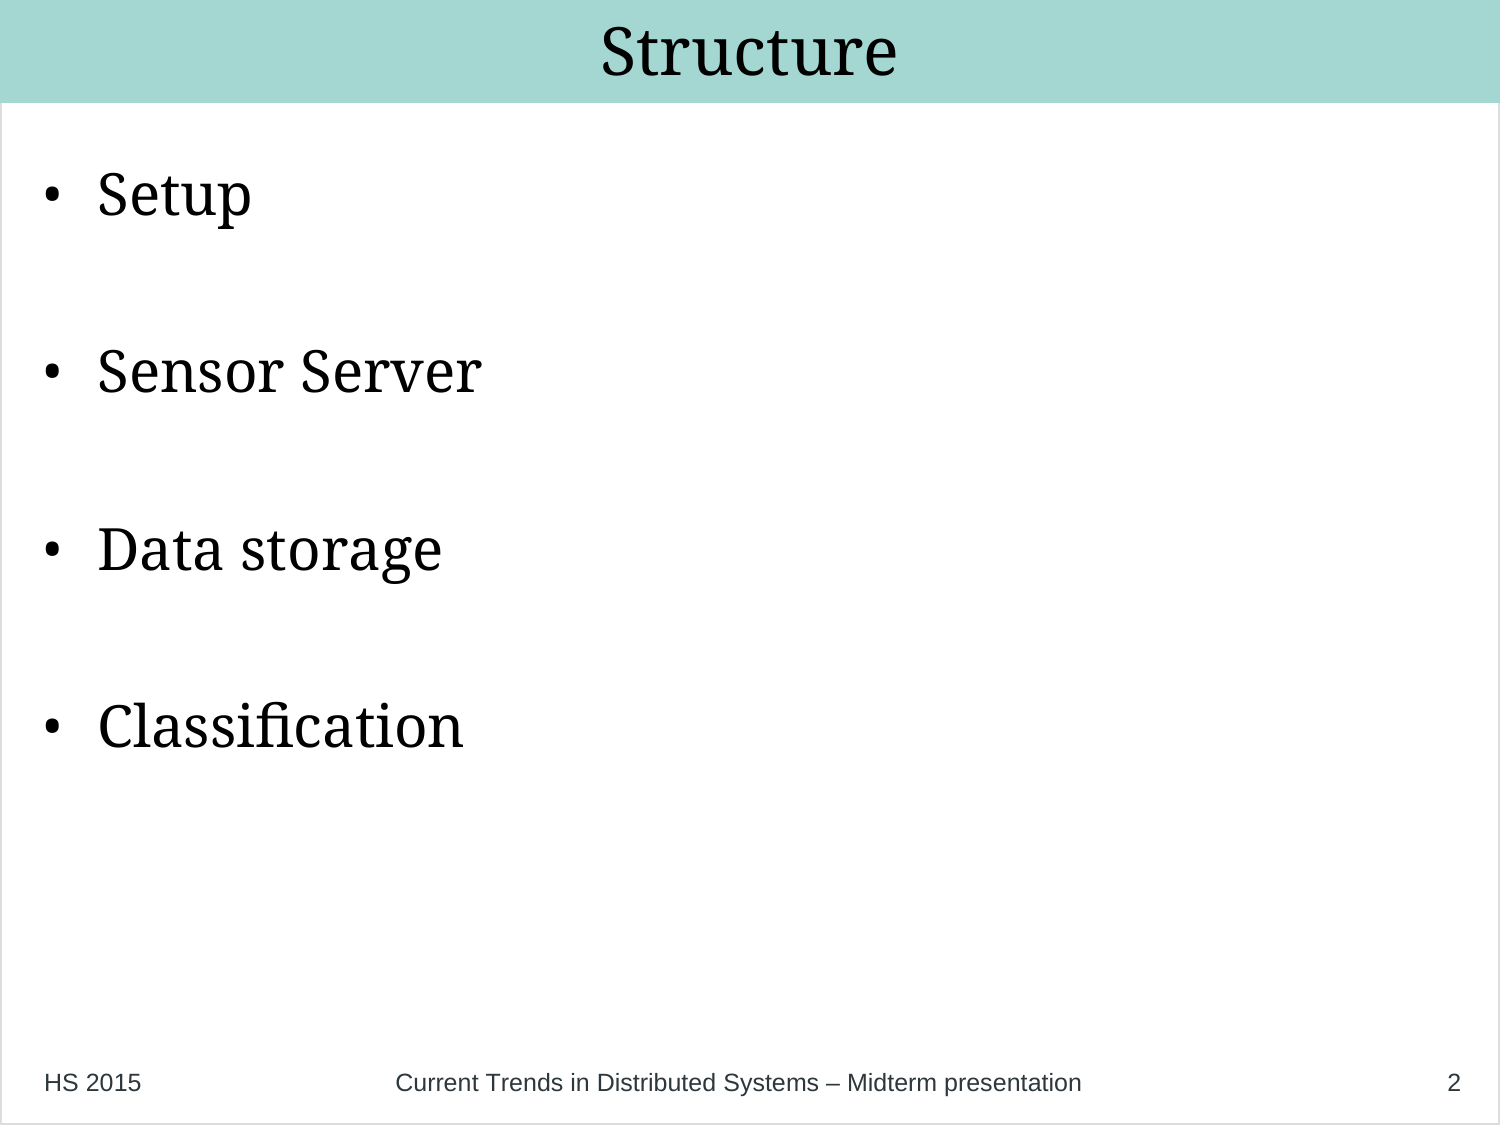

# Structure
Setup
Sensor Server
Data storage
Classification
HS 2015
Current Trends in Distributed Systems – Midterm presentation